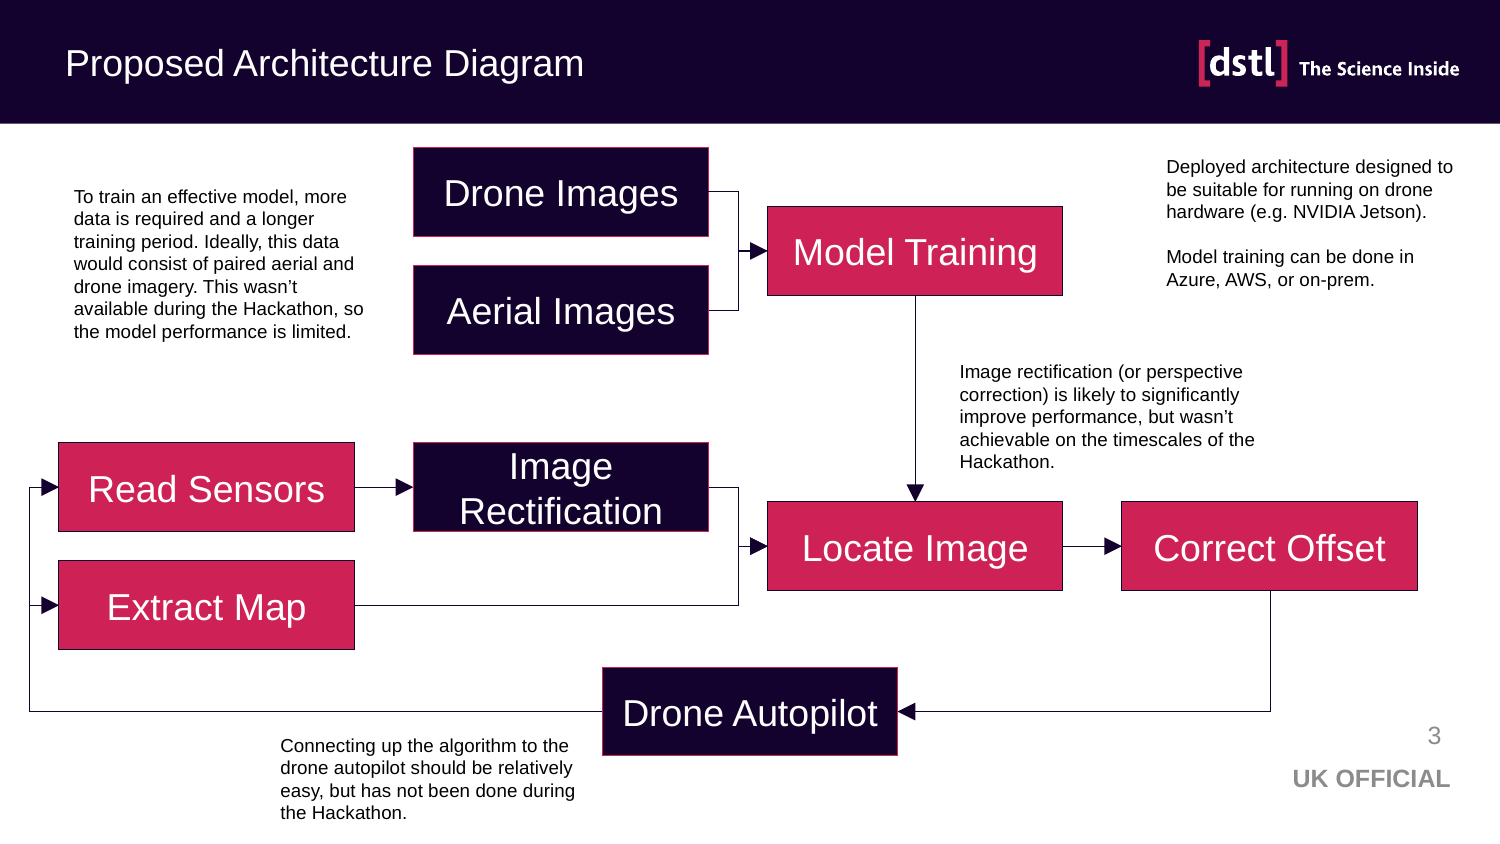

# Proposed Architecture Diagram
Drone Images
Deployed architecture designed to be suitable for running on drone hardware (e.g. NVIDIA Jetson).
Model training can be done in Azure, AWS, or on-prem.
To train an effective model, more data is required and a longer training period. Ideally, this data would consist of paired aerial and drone imagery. This wasn’t available during the Hackathon, so the model performance is limited.
Model Training
Aerial Images
Image rectification (or perspective correction) is likely to significantly improve performance, but wasn’t achievable on the timescales of the Hackathon.
Read Sensors
Image Rectification
Locate Image
Correct Offset
Extract Map
Drone Autopilot
3
Connecting up the algorithm to the drone autopilot should be relatively easy, but has not been done during the Hackathon.
UK OFFICIAL